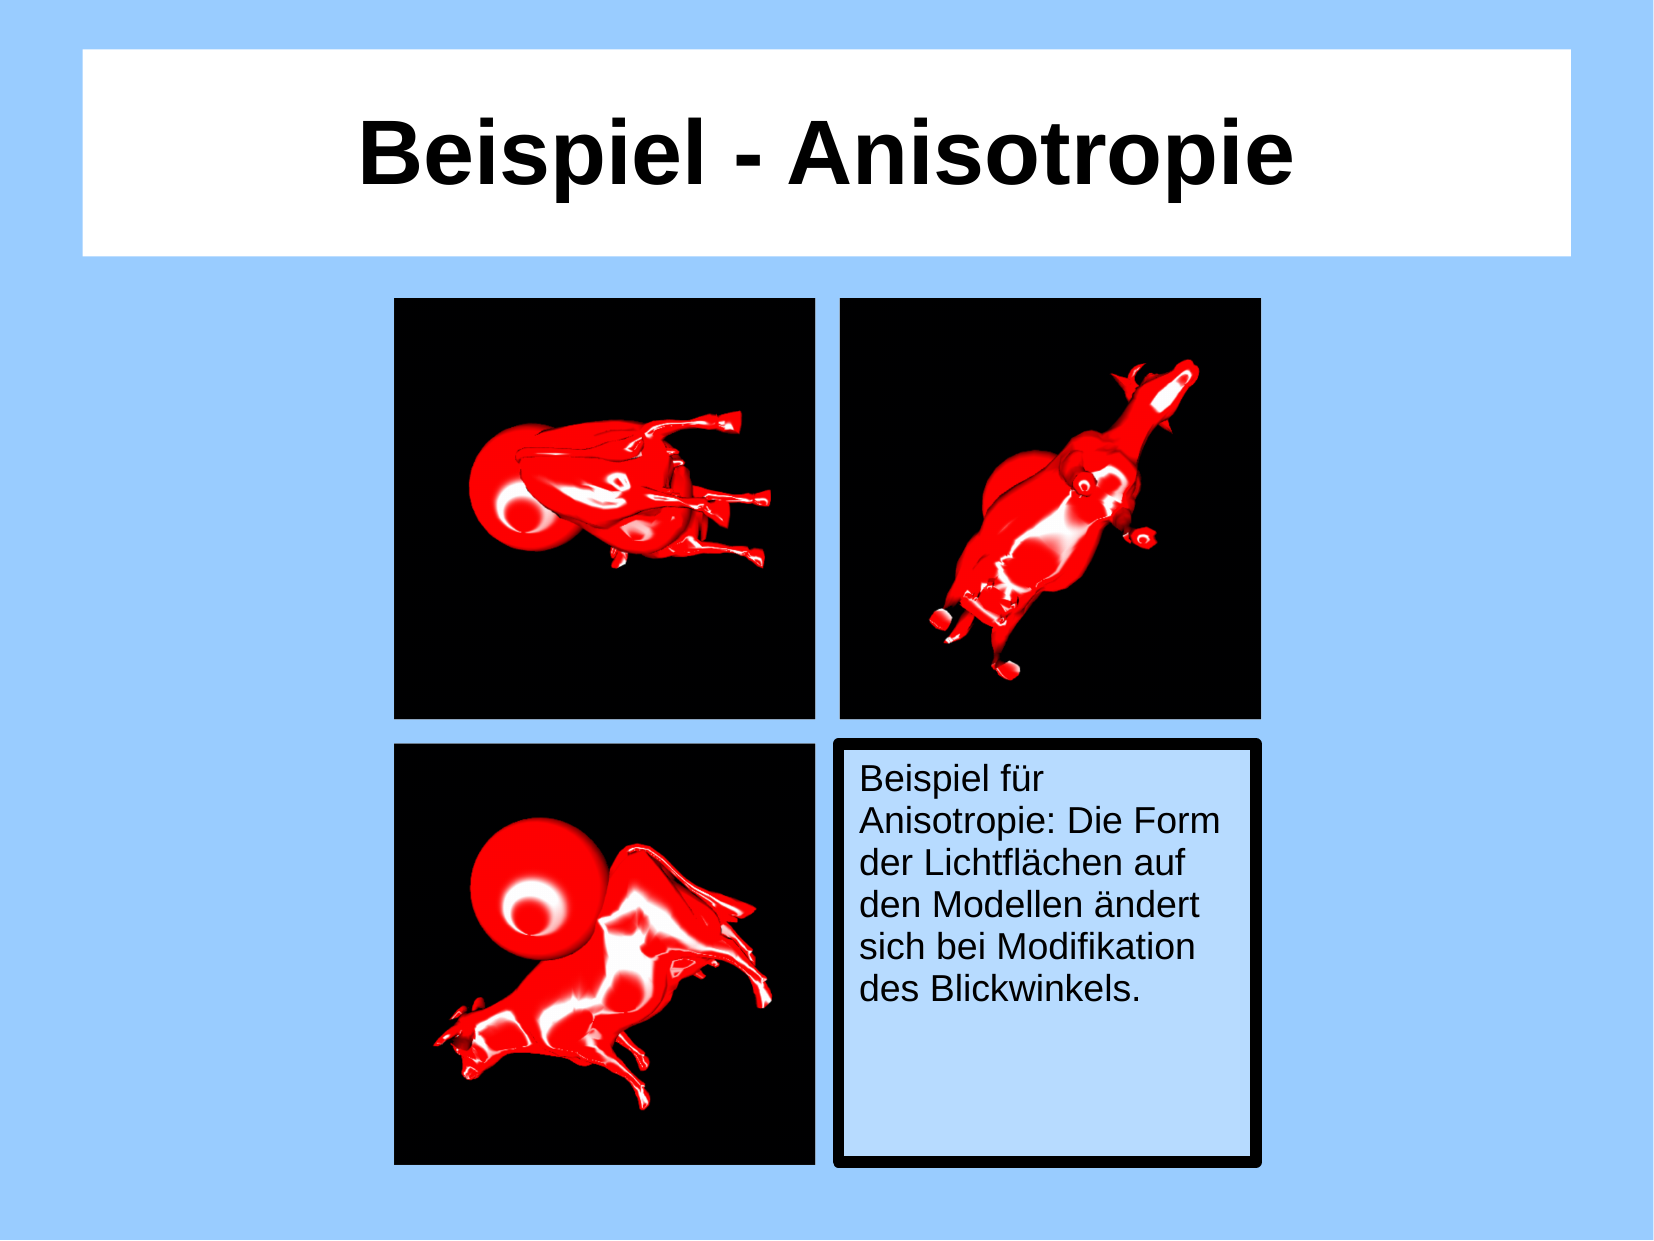

# Beispiel - Anisotropie
Beispiel für Anisotropie: Die Form der Lichtflächen auf den Modellen ändert sich bei Modifikation des Blickwinkels.